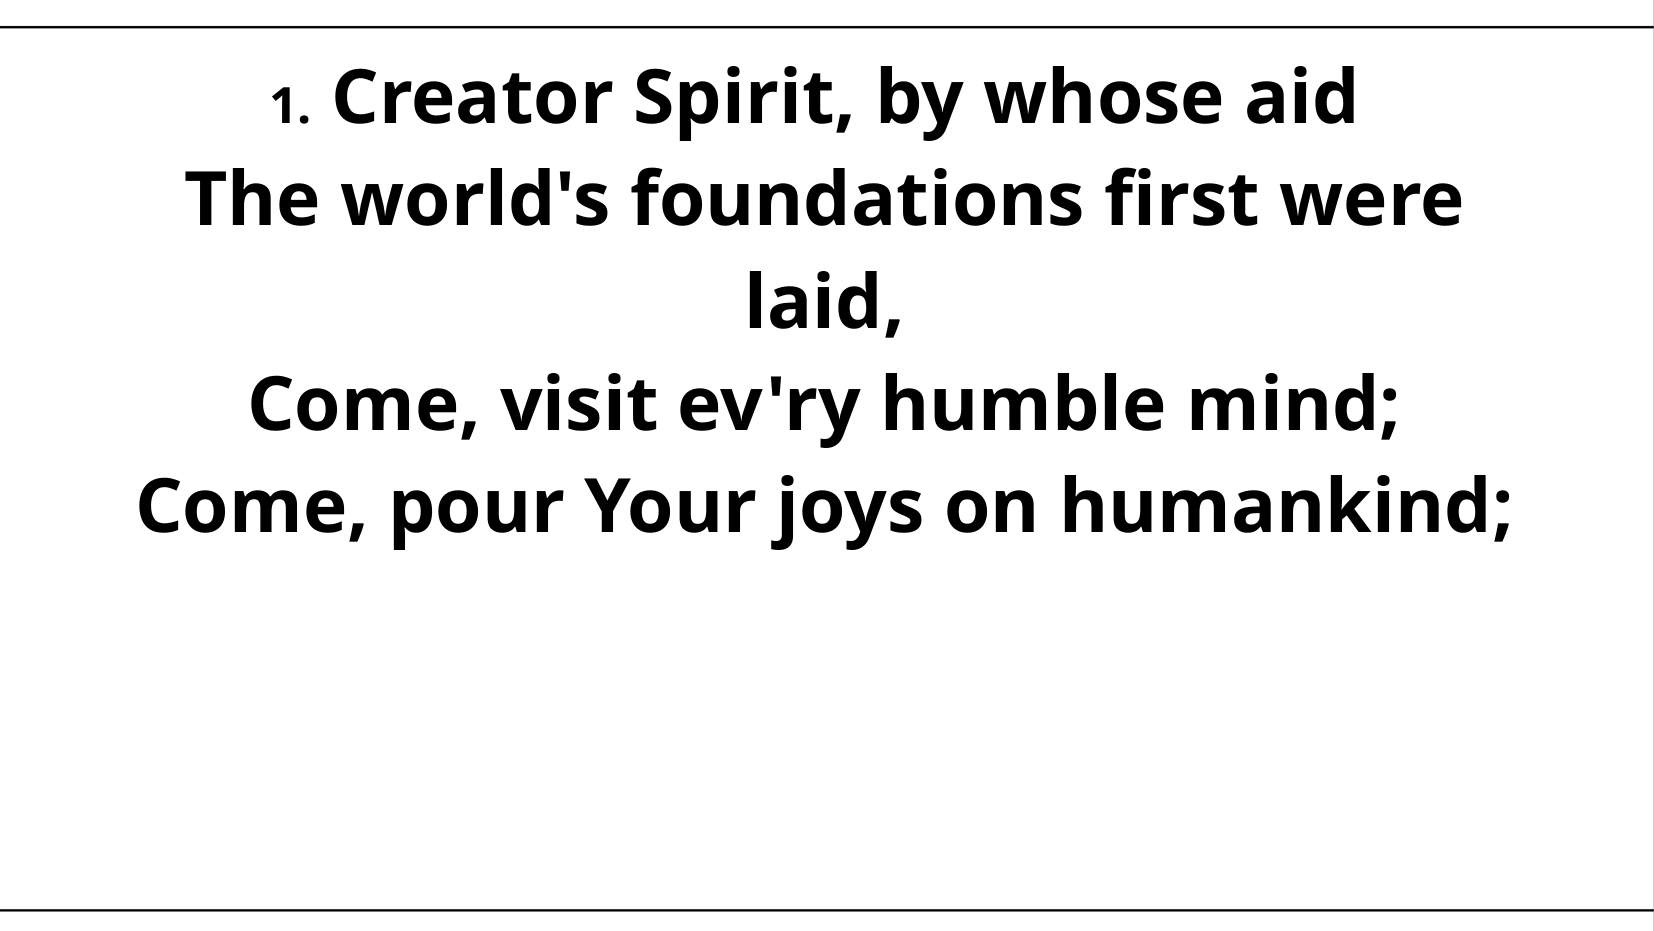

1. Creator Spirit, by whose aid
The world's foundations first were laid,
Come, visit ev'ry humble mind;
Come, pour Your joys on humankind;